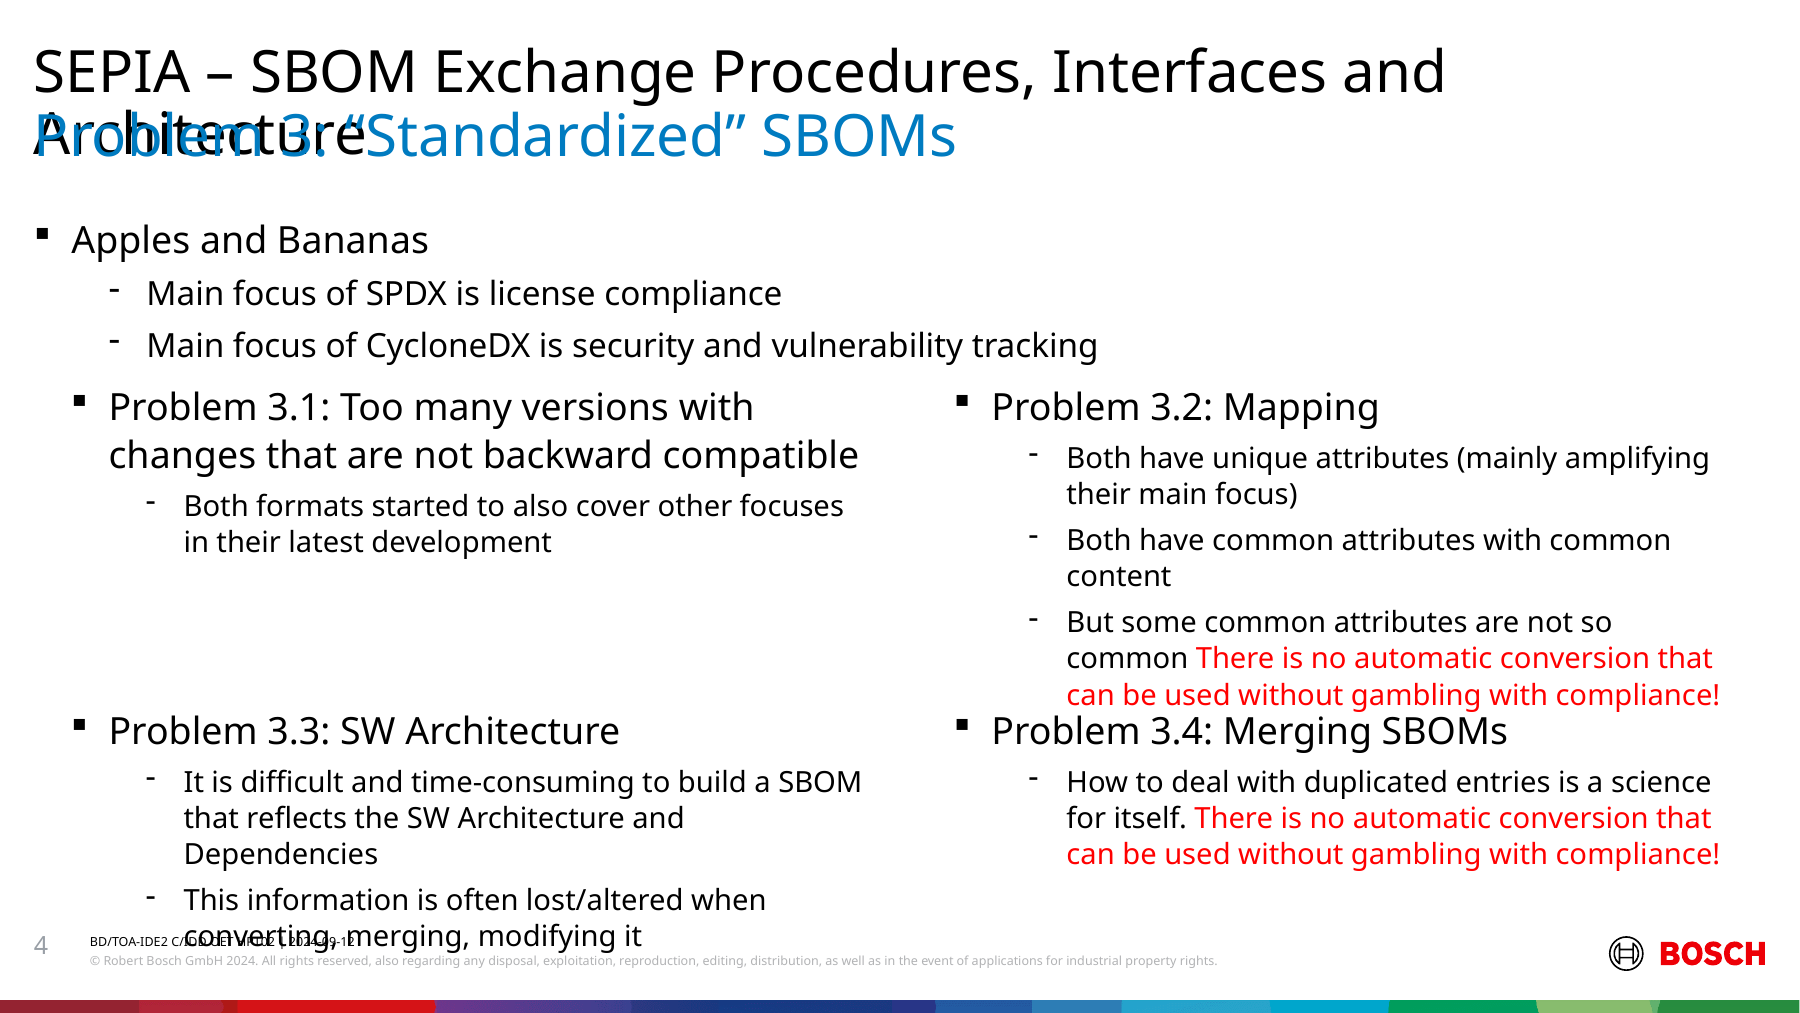

# SEPIA – SBOM Exchange Procedures, Interfaces and Architecture
Problem 3: “Standardized” SBOMs
Apples and Bananas
Main focus of SPDX is license compliance
Main focus of CycloneDX is security and vulnerability tracking
Problem 3.1: Too many versions with changes that are not backward compatible
Both formats started to also cover other focuses in their latest development
Problem 3.2: Mapping
Both have unique attributes (mainly amplifying their main focus)
Both have common attributes with common content
But some common attributes are not so common There is no automatic conversion that can be used without gambling with compliance!
Problem 3.3: SW Architecture
It is difficult and time-consuming to build a SBOM that reflects the SW Architecture and Dependencies
This information is often lost/altered when converting, merging, modifying it
Problem 3.4: Merging SBOMs
How to deal with duplicated entries is a science for itself. There is no automatic conversion that can be used without gambling with compliance!